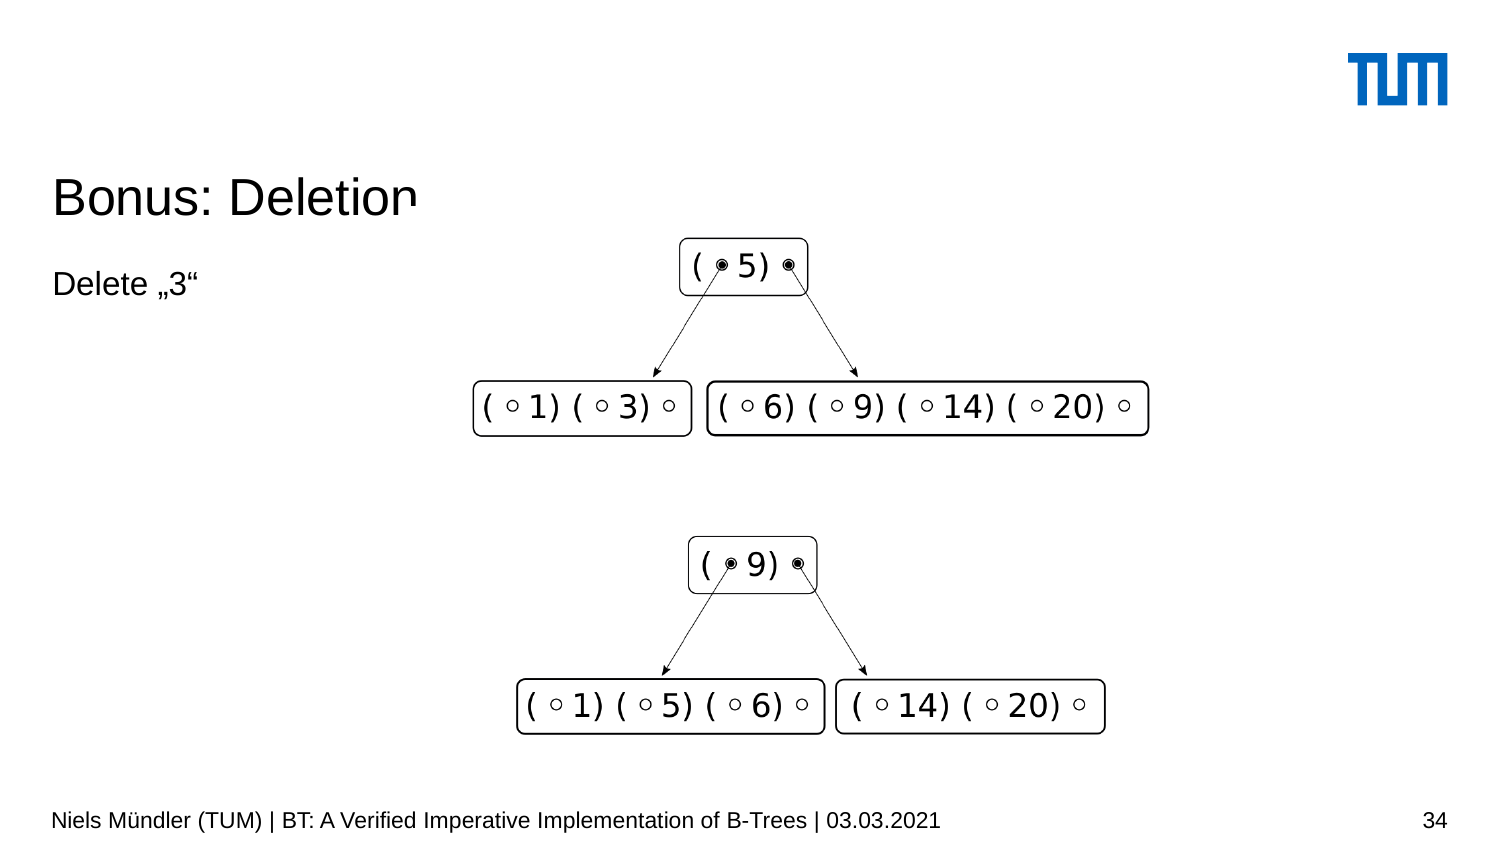

# Bonus: Deletion
Delete „3“
Niels Mündler (TUM) | BT: A Verified Imperative Implementation of B-Trees
34